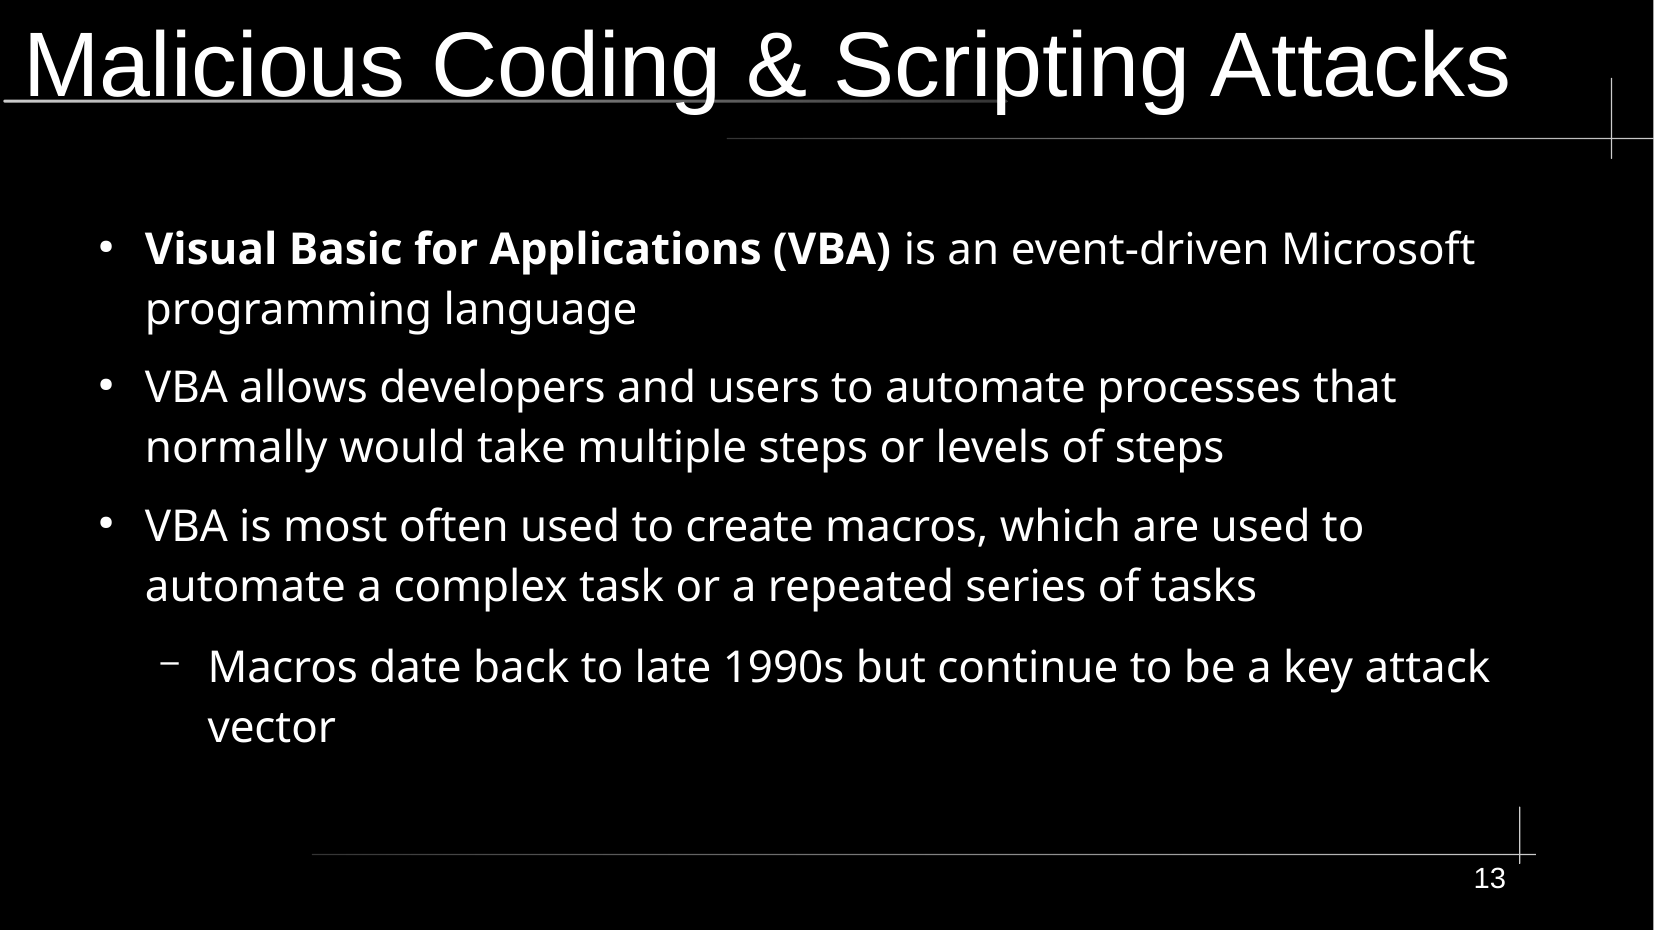

# Malicious Coding & Scripting Attacks
Visual Basic for Applications (VBA) is an event-driven Microsoft programming language
VBA allows developers and users to automate processes that normally would take multiple steps or levels of steps
VBA is most often used to create macros, which are used to automate a complex task or a repeated series of tasks
Macros date back to late 1990s but continue to be a key attack vector
13